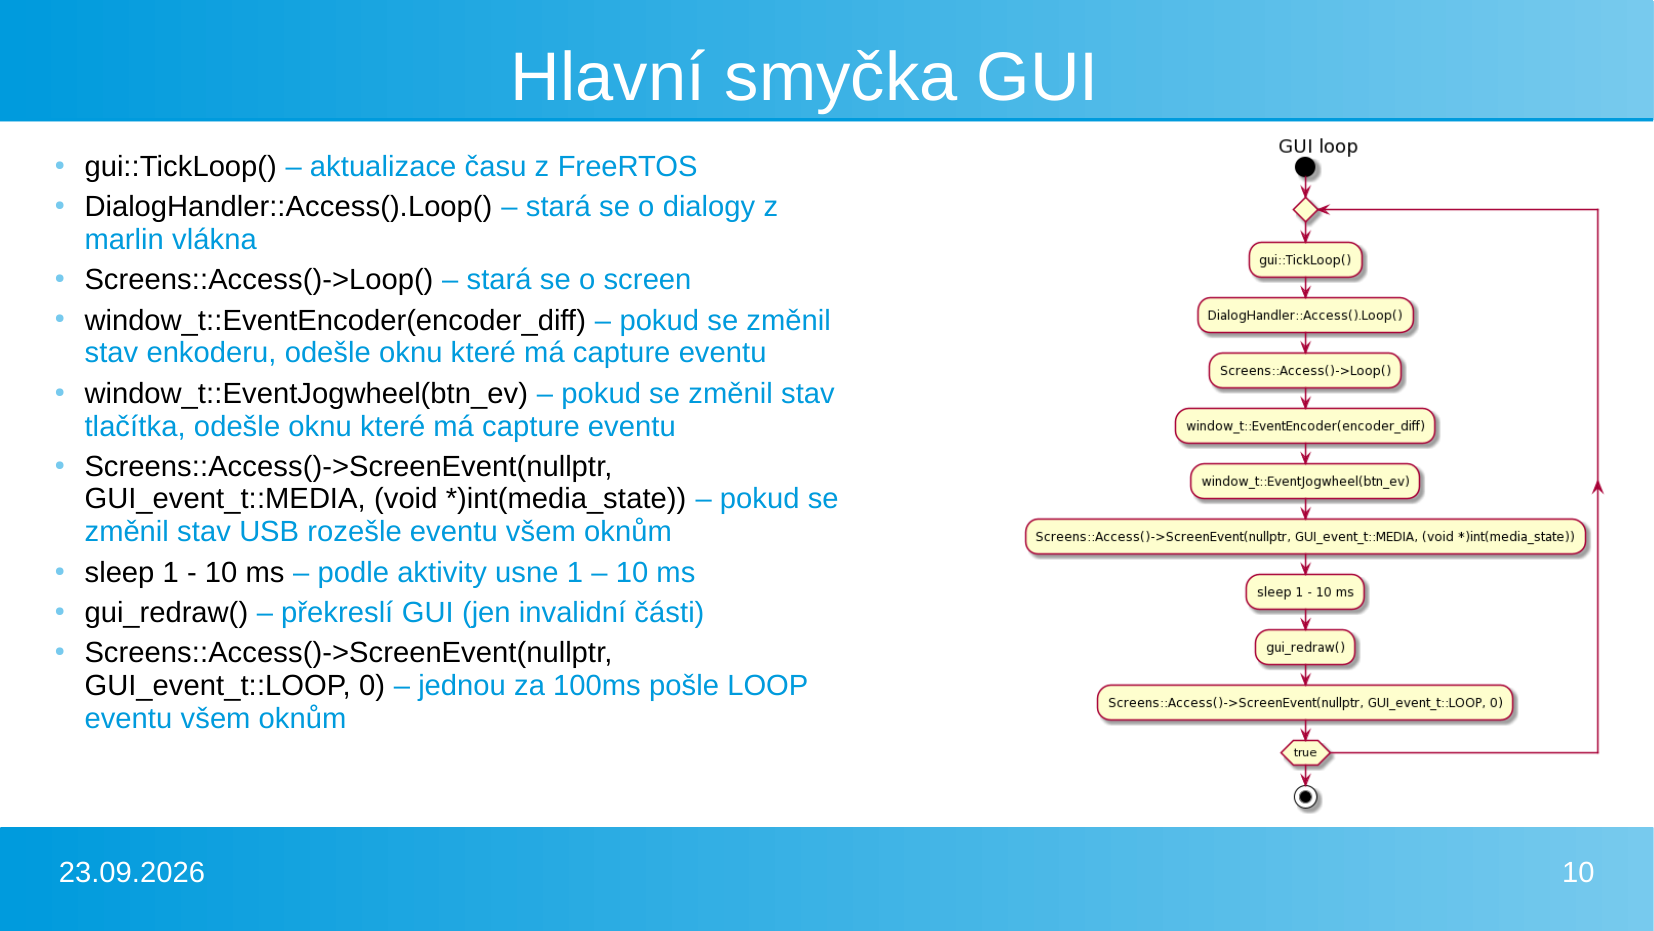

# Hlavní smyčka GUI
gui::TickLoop() – aktualizace času z FreeRTOS
DialogHandler::Access().Loop() – stará se o dialogy z marlin vlákna
Screens::Access()->Loop() – stará se o screen
window_t::EventEncoder(encoder_diff) – pokud se změnil stav enkoderu, odešle oknu které má capture eventu
window_t::EventJogwheel(btn_ev) – pokud se změnil stav tlačítka, odešle oknu které má capture eventu
Screens::Access()->ScreenEvent(nullptr, GUI_event_t::MEDIA, (void *)int(media_state)) – pokud se změnil stav USB rozešle eventu všem oknům
sleep 1 - 10 ms – podle aktivity usne 1 – 10 ms
gui_redraw() – překreslí GUI (jen invalidní části)
Screens::Access()->ScreenEvent(nullptr, GUI_event_t::LOOP, 0) – jednou za 100ms pošle LOOP eventu všem oknům
10